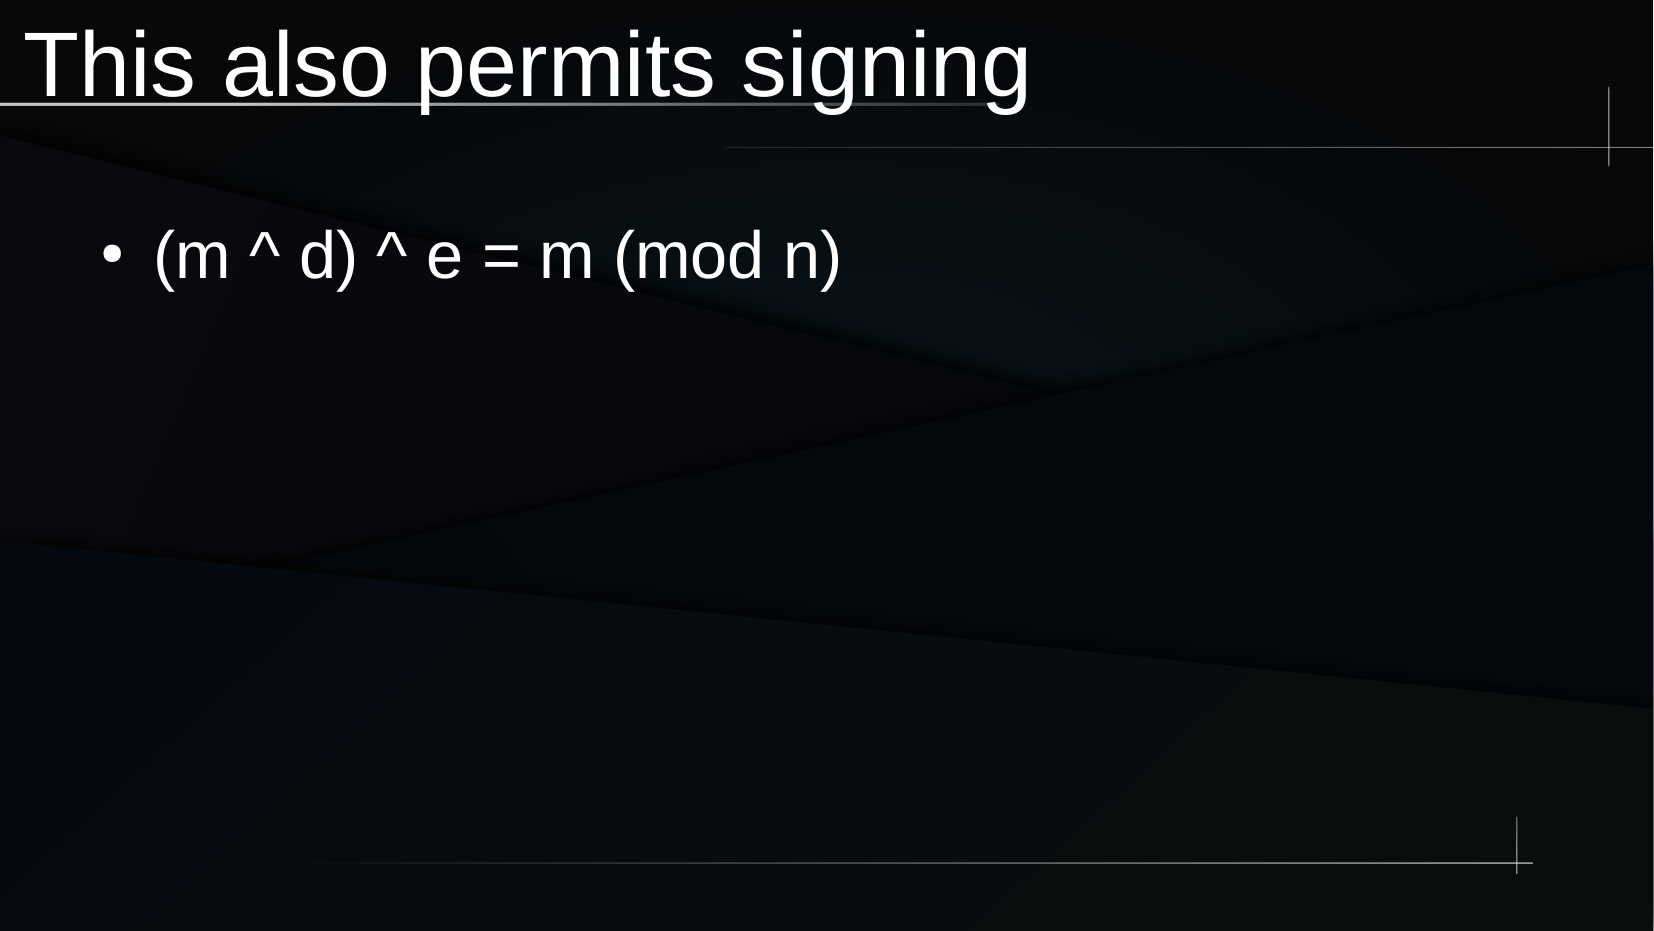

# This also permits signing
(m ^ d) ^ e = m (mod n)